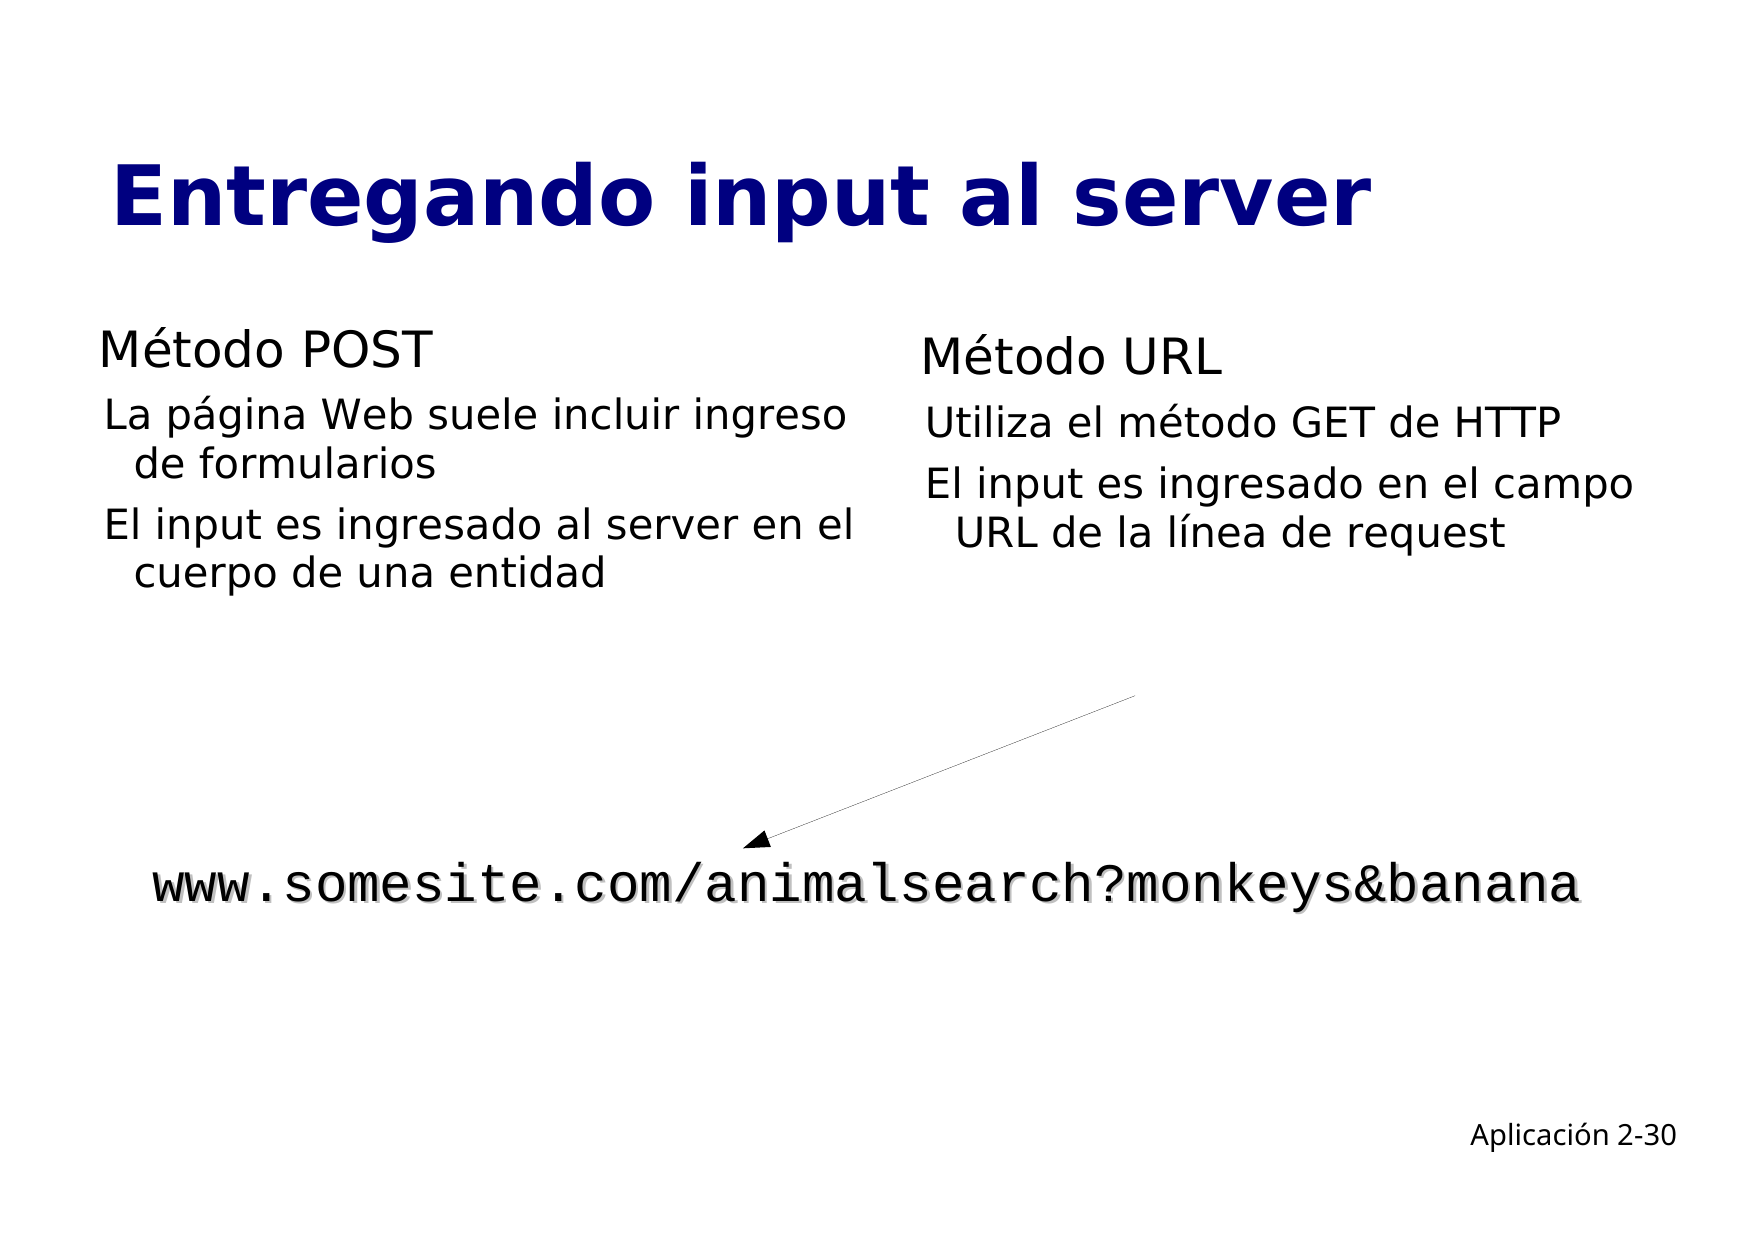

# Entregando input al server
Método POST
La página Web suele incluir ingreso de formularios
El input es ingresado al server en el cuerpo de una entidad
Método URL
Utiliza el método GET de HTTP
El input es ingresado en el campo URL de la línea de request
www.somesite.com/animalsearch?monkeys&banana